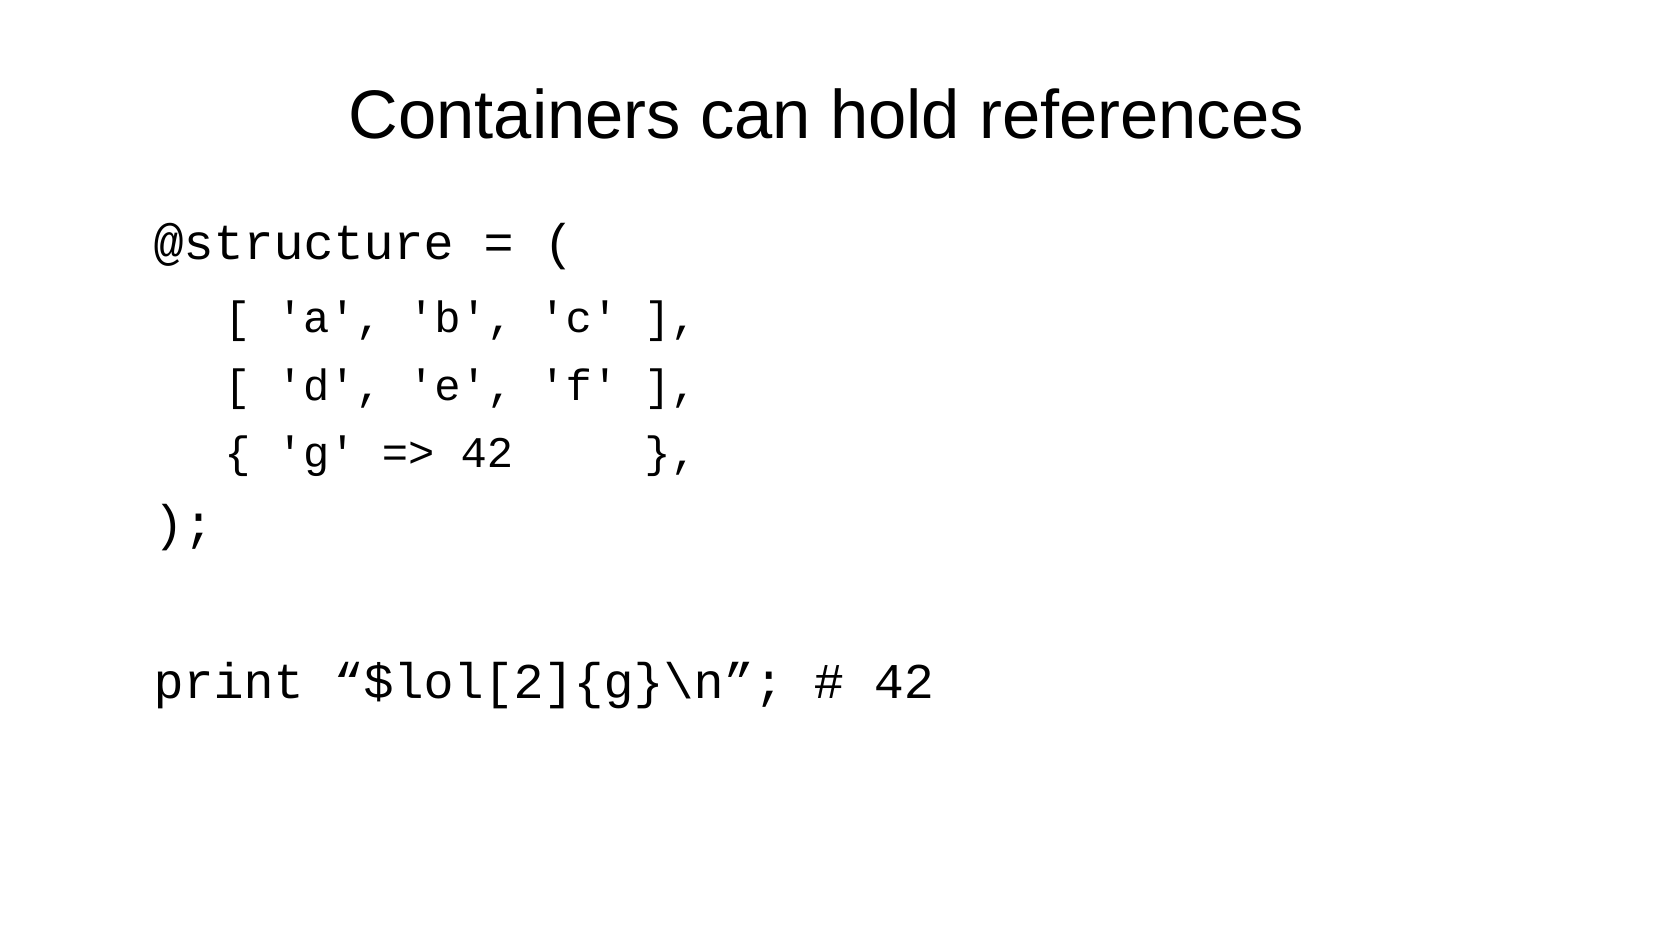

# Containers can hold references
@structure = (
[ 'a', 'b', 'c' ],
[ 'd', 'e', 'f' ],
{ 'g' => 42 },
);
print “$lol[2]{g}\n”; # 42